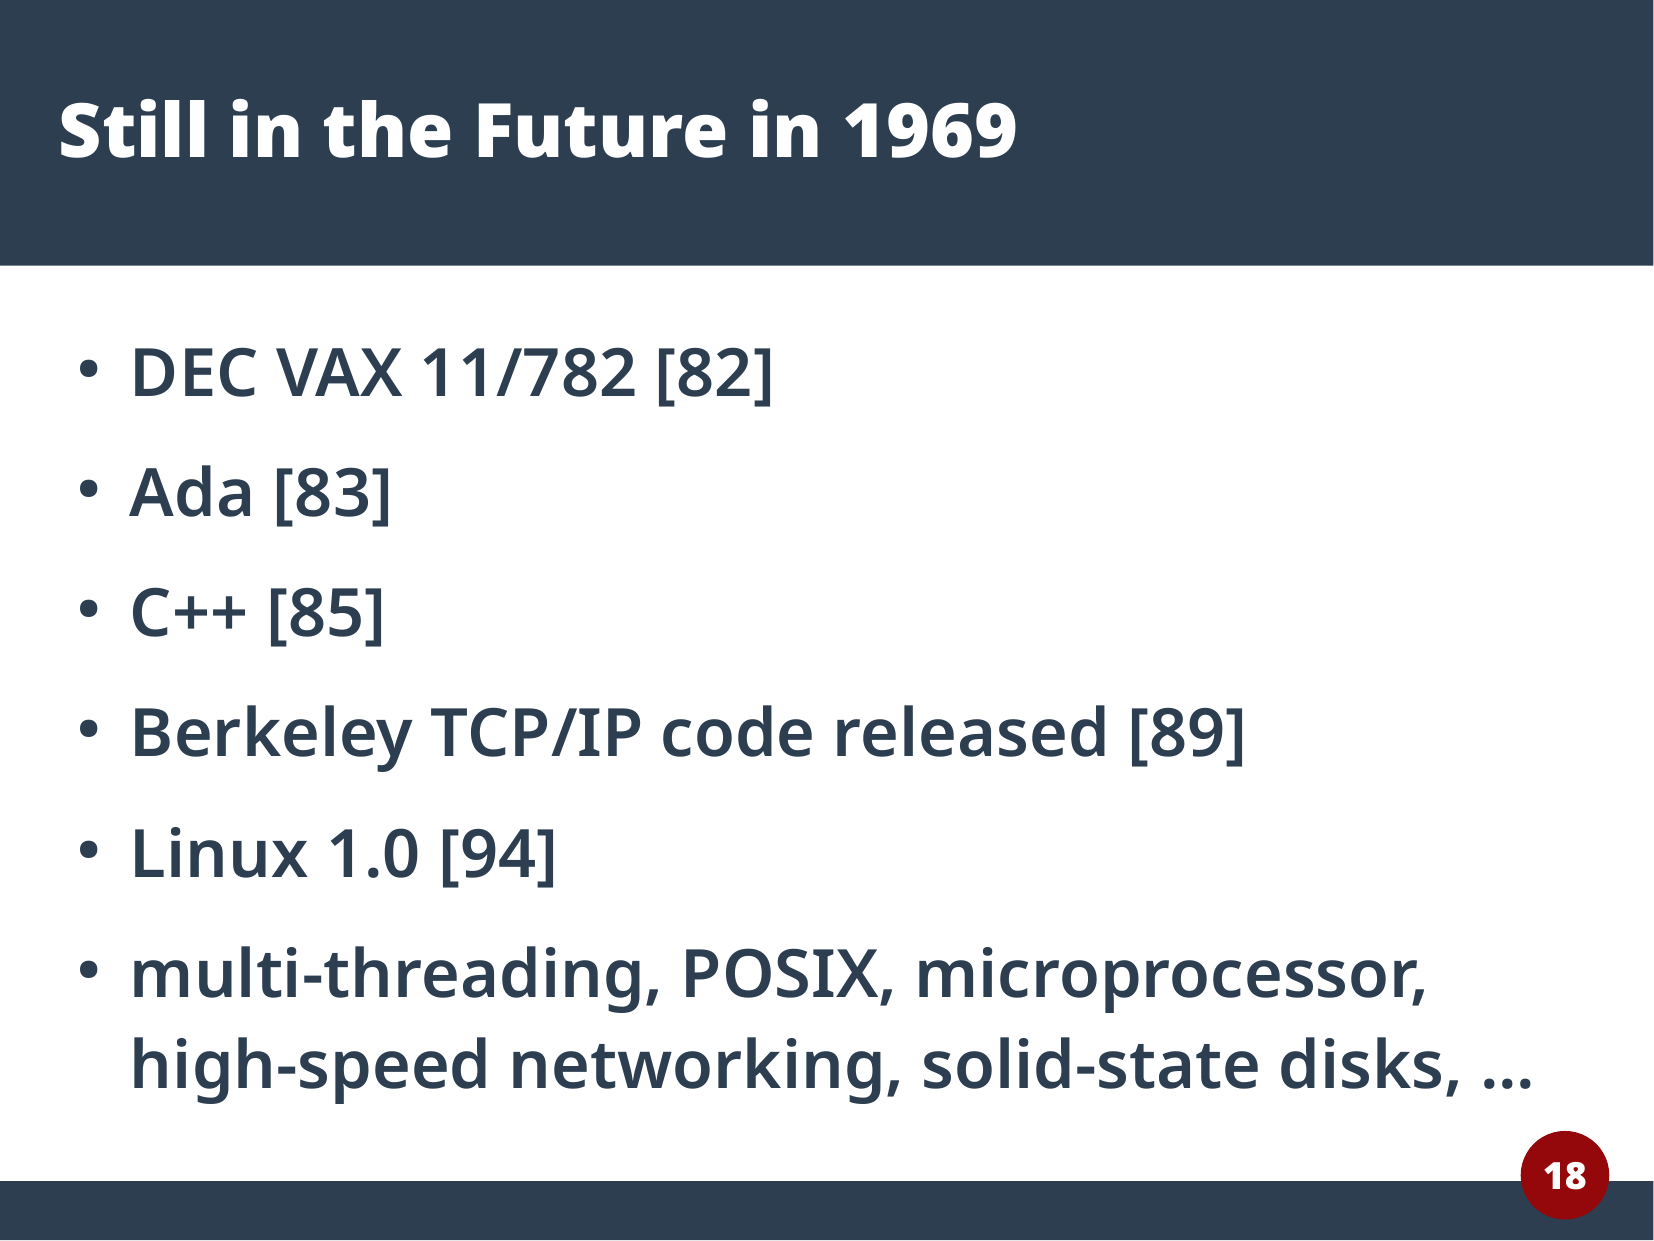

# Still in the Future in 1969
DEC VAX 11/782 [82]
Ada [83]
C++ [85]
Berkeley TCP/IP code released [89]
Linux 1.0 [94]
multi-threading, POSIX, microprocessor, high-speed networking, solid-state disks, ...
18